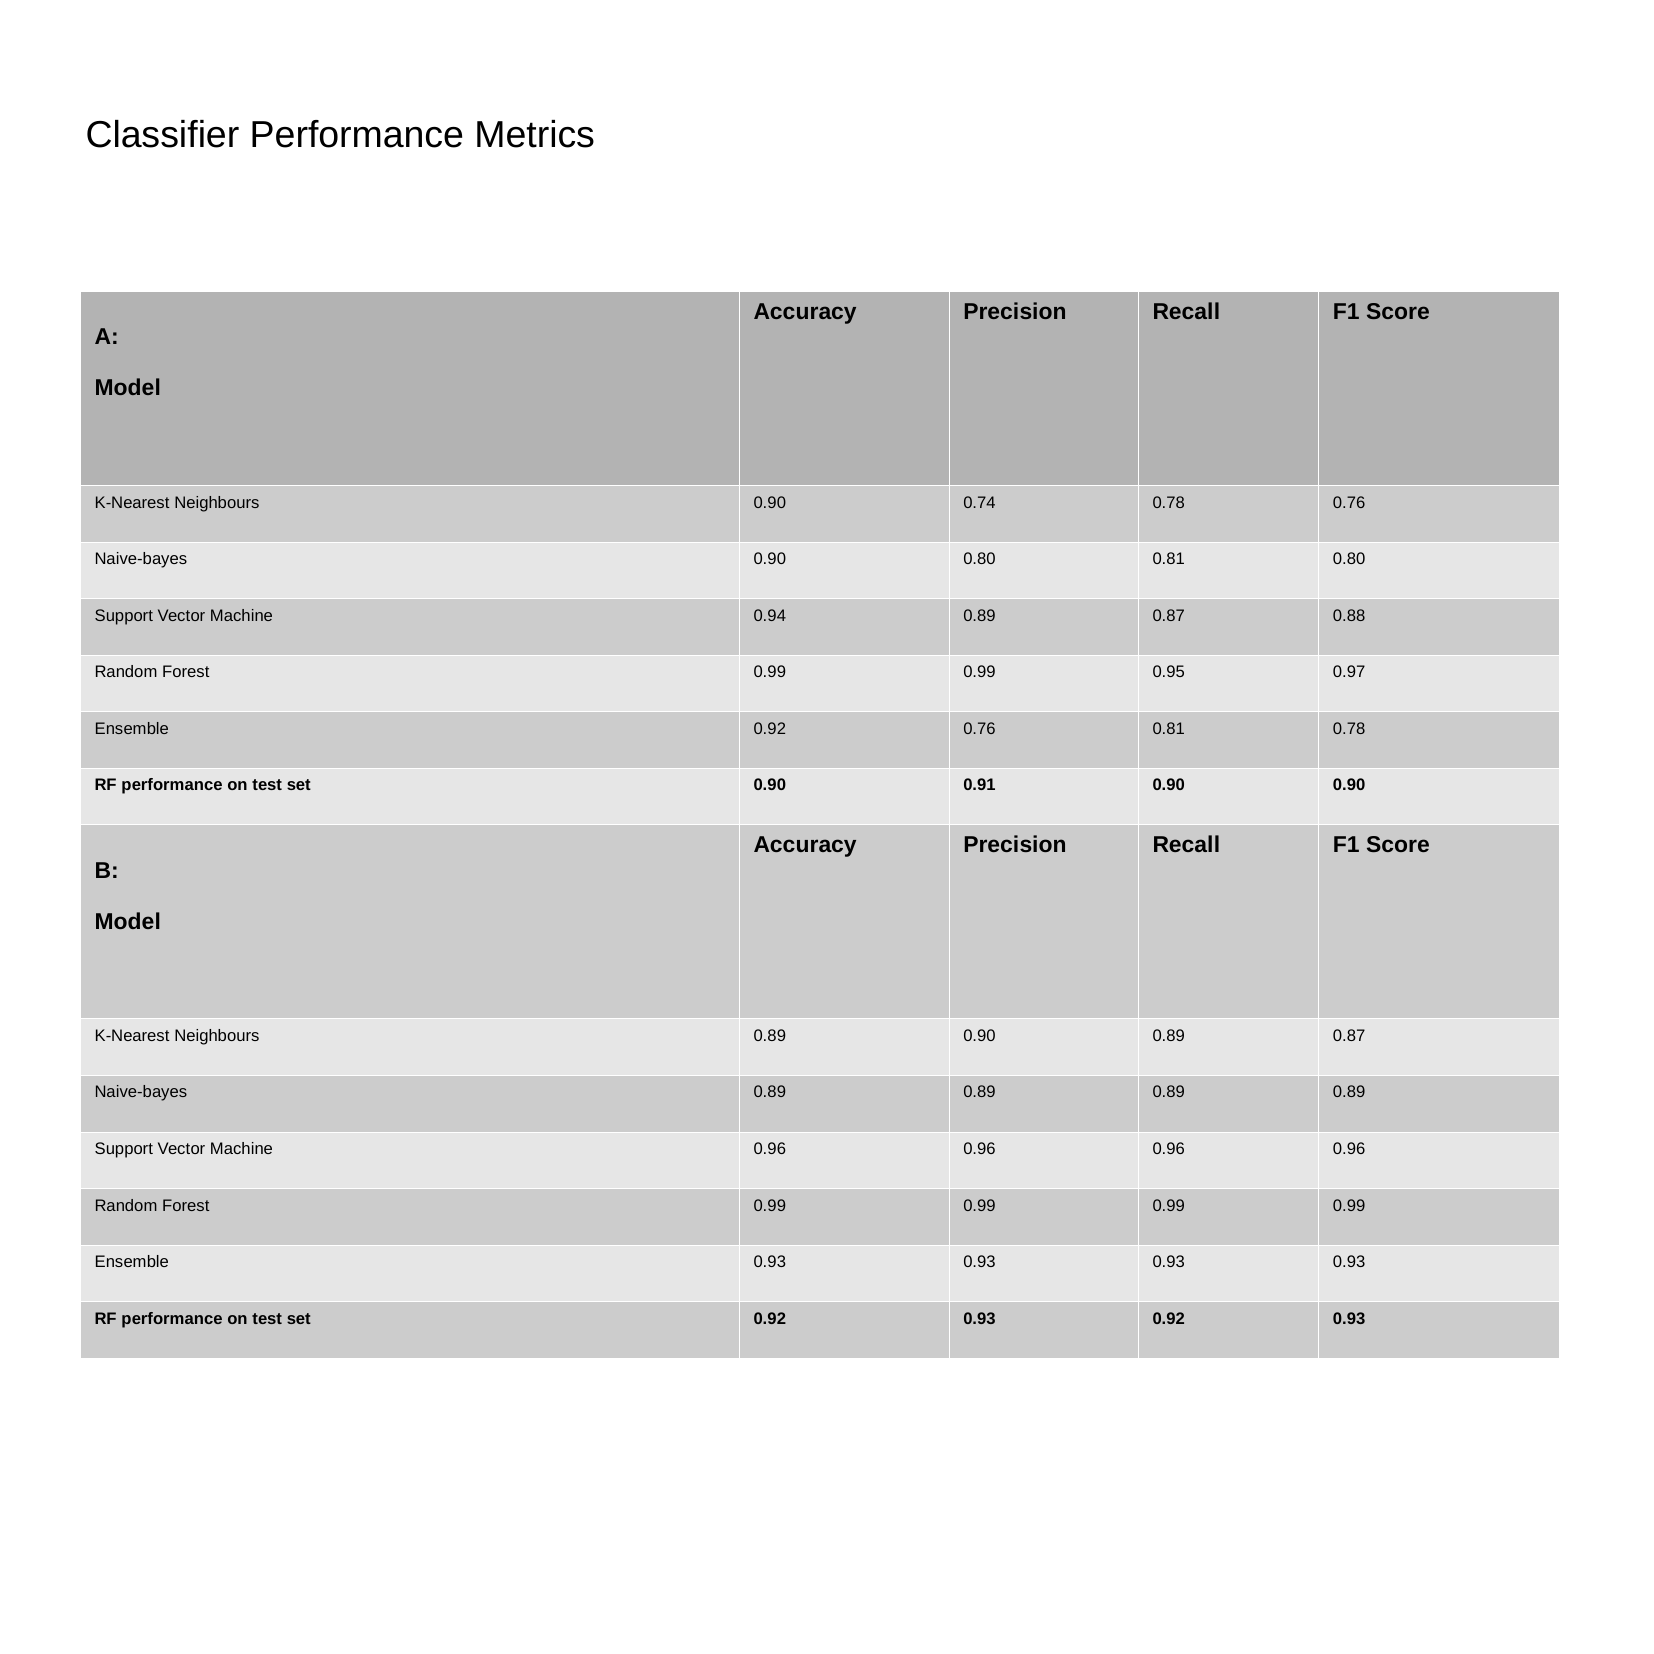

Classifier Performance Metrics
| A: Model | Accuracy | Precision | Recall | F1 Score |
| --- | --- | --- | --- | --- |
| K-Nearest Neighbours | 0.90 | 0.74 | 0.78 | 0.76 |
| Naive-bayes | 0.90 | 0.80 | 0.81 | 0.80 |
| Support Vector Machine | 0.94 | 0.89 | 0.87 | 0.88 |
| Random Forest | 0.99 | 0.99 | 0.95 | 0.97 |
| Ensemble | 0.92 | 0.76 | 0.81 | 0.78 |
| RF performance on test set | 0.90 | 0.91 | 0.90 | 0.90 |
| B: Model | Accuracy | Precision | Recall | F1 Score |
| K-Nearest Neighbours | 0.89 | 0.90 | 0.89 | 0.87 |
| Naive-bayes | 0.89 | 0.89 | 0.89 | 0.89 |
| Support Vector Machine | 0.96 | 0.96 | 0.96 | 0.96 |
| Random Forest | 0.99 | 0.99 | 0.99 | 0.99 |
| Ensemble | 0.93 | 0.93 | 0.93 | 0.93 |
| RF performance on test set | 0.92 | 0.93 | 0.92 | 0.93 |